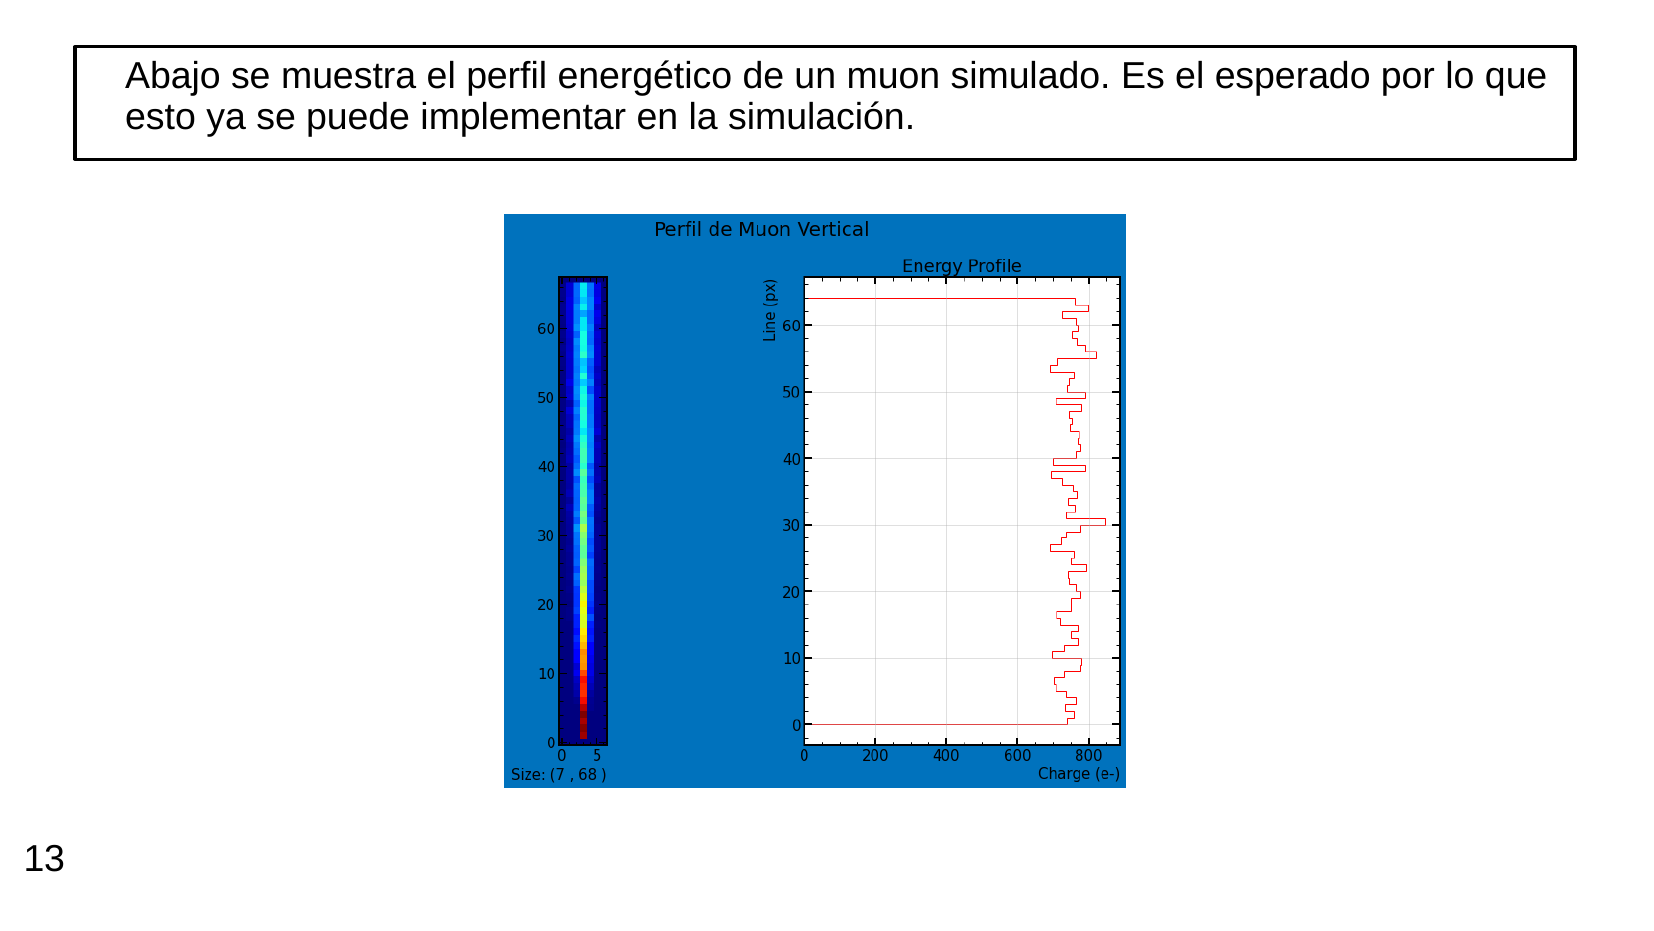

Abajo se muestra el perfil energético de un muon simulado. Es el esperado por lo que esto ya se puede implementar en la simulación.